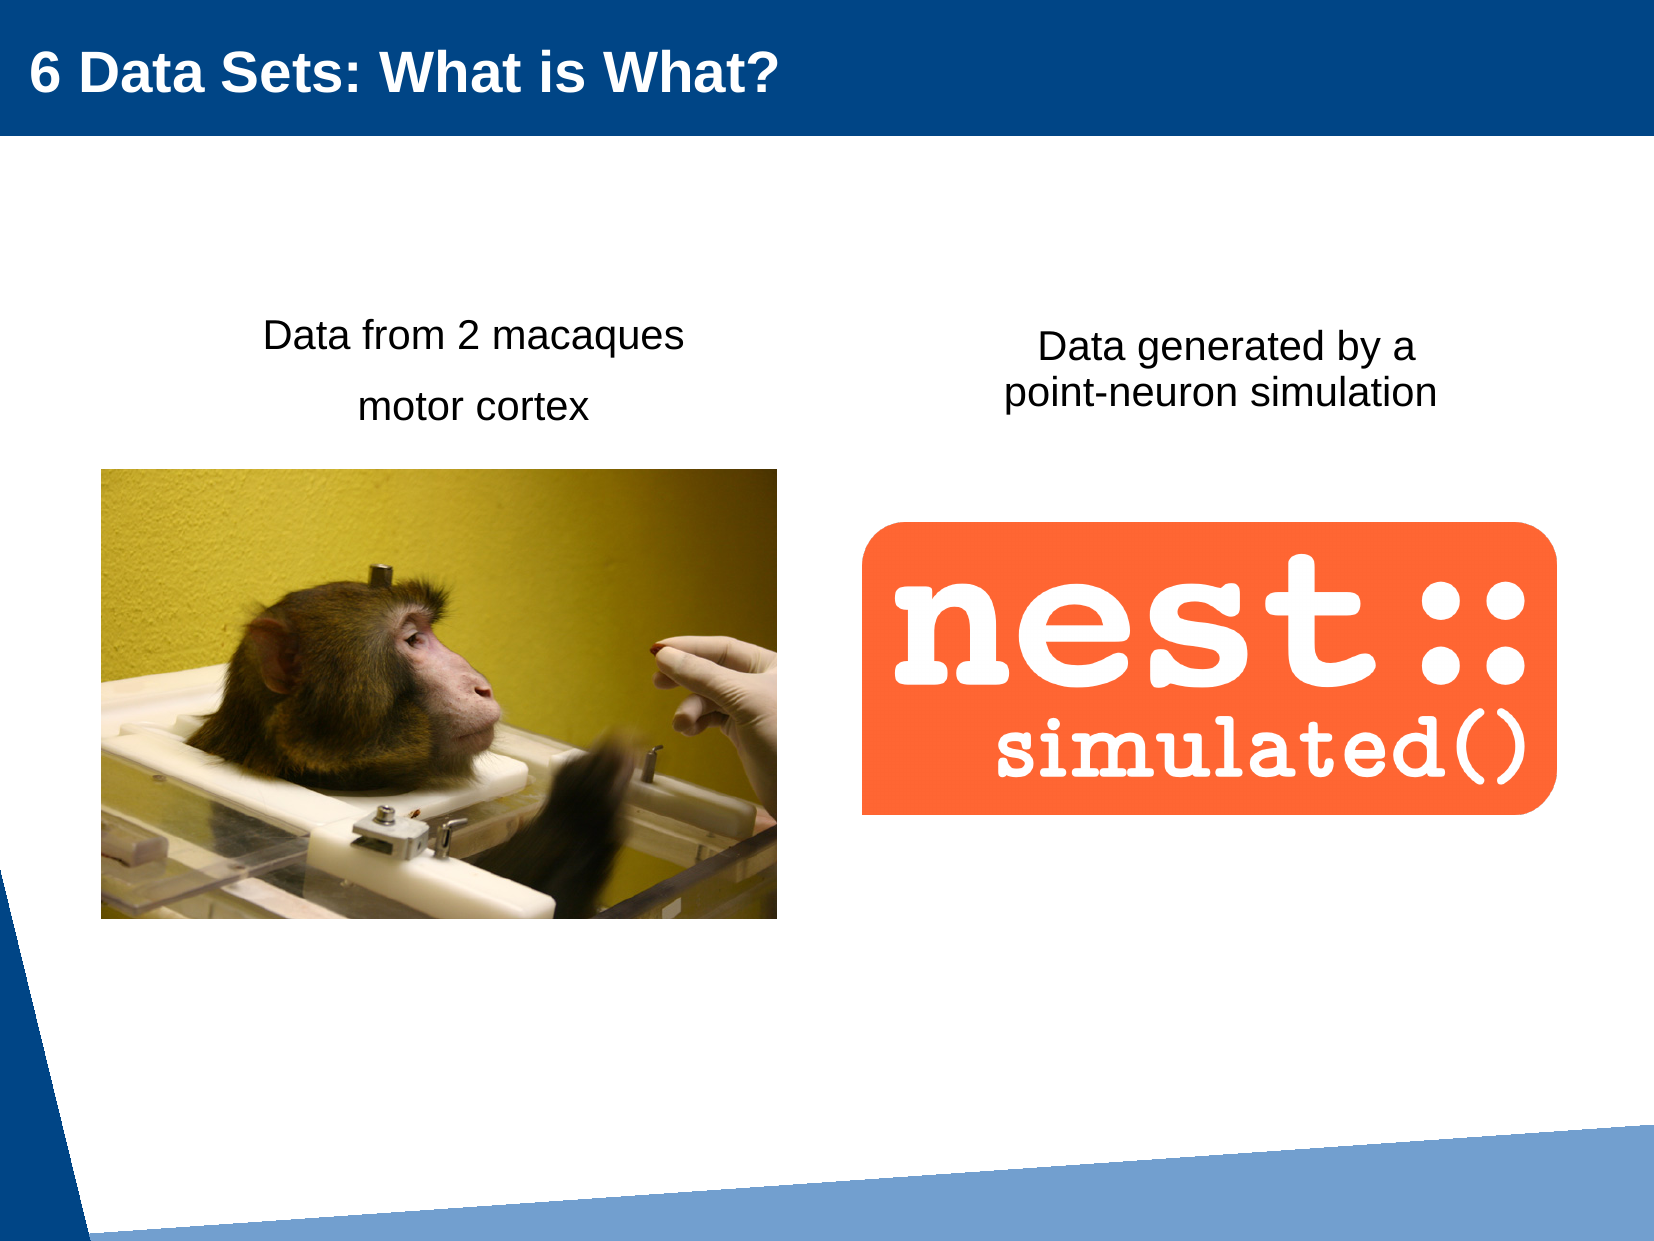

6 Data Sets: What is What?
Data from 2 macaques
motor cortex
Data generated by a point-neuron simulation